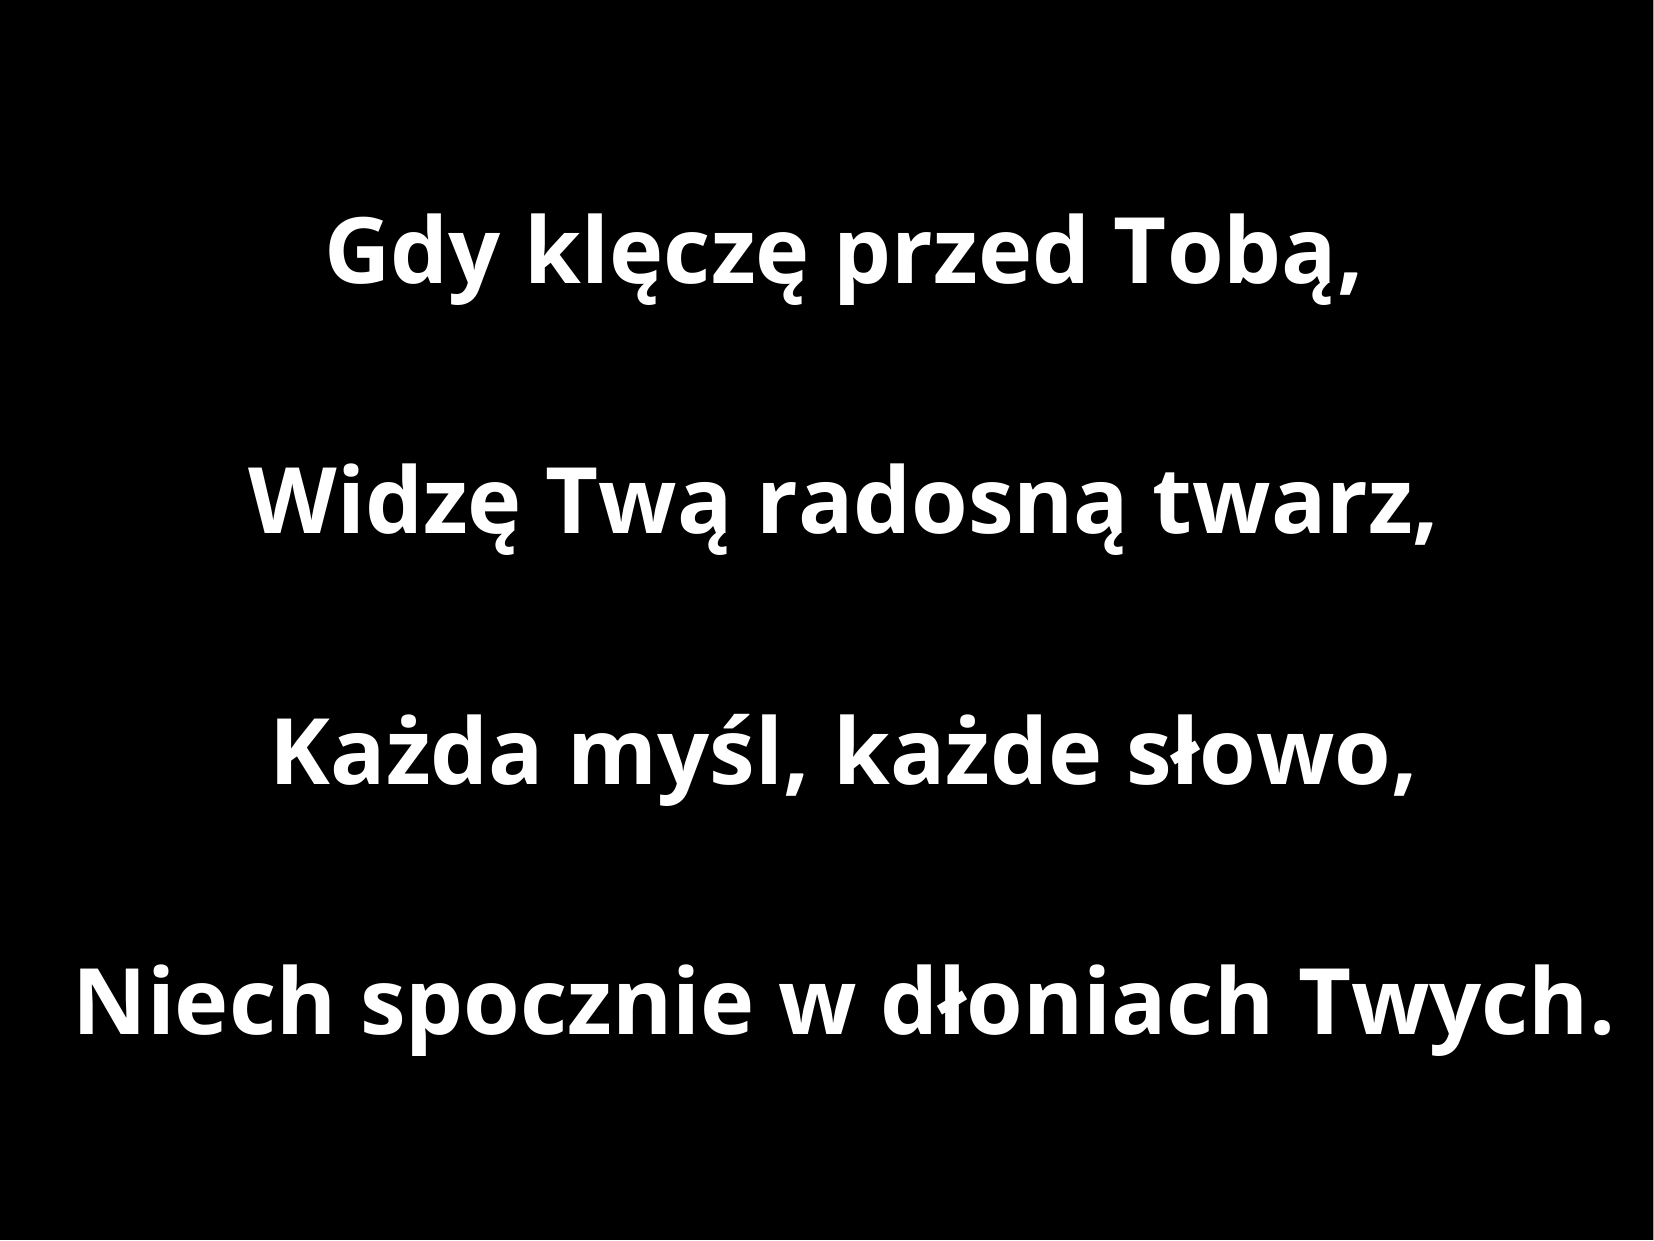

# Gdy klęczę przed Tobą,
Widzę Twą radosną twarz,
Każda myśl, każde słowo,
Niech spocznie w dłoniach Twych.